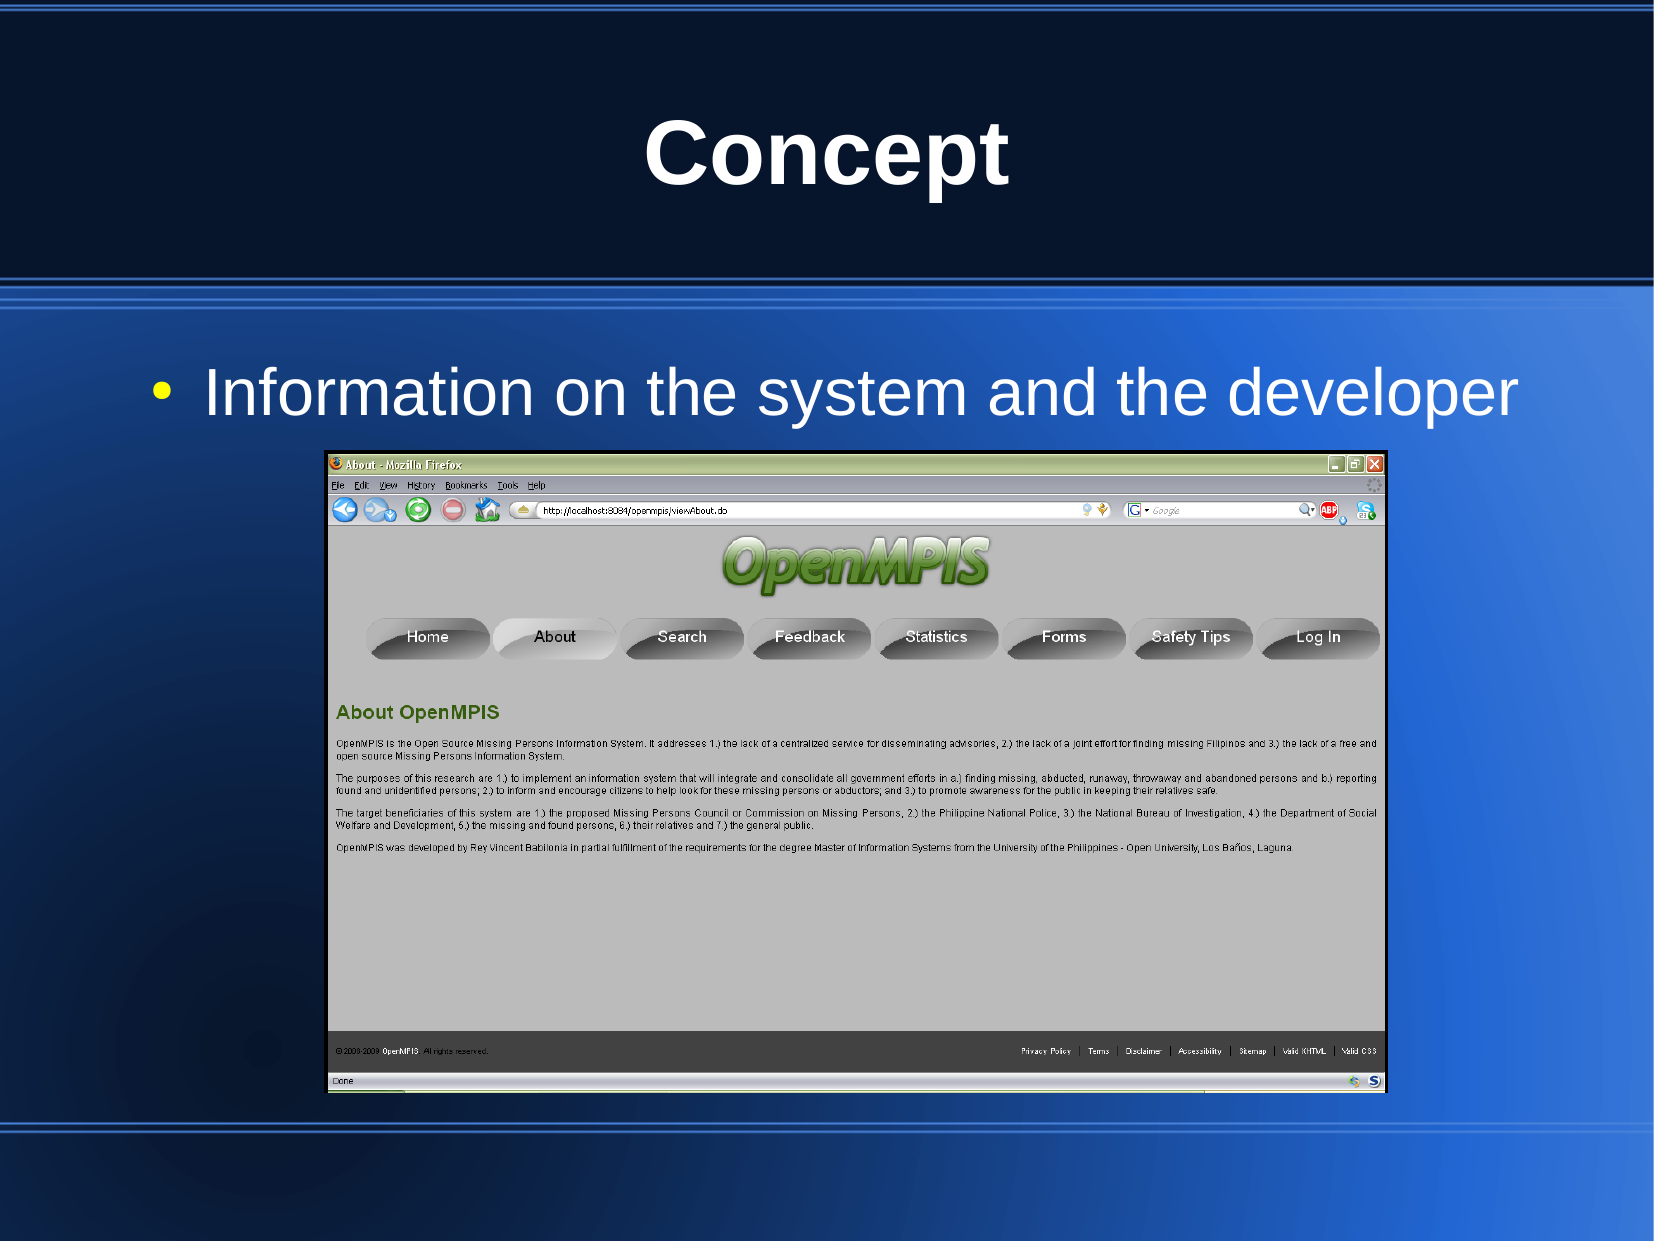

# Concept
Information on the system and the developer